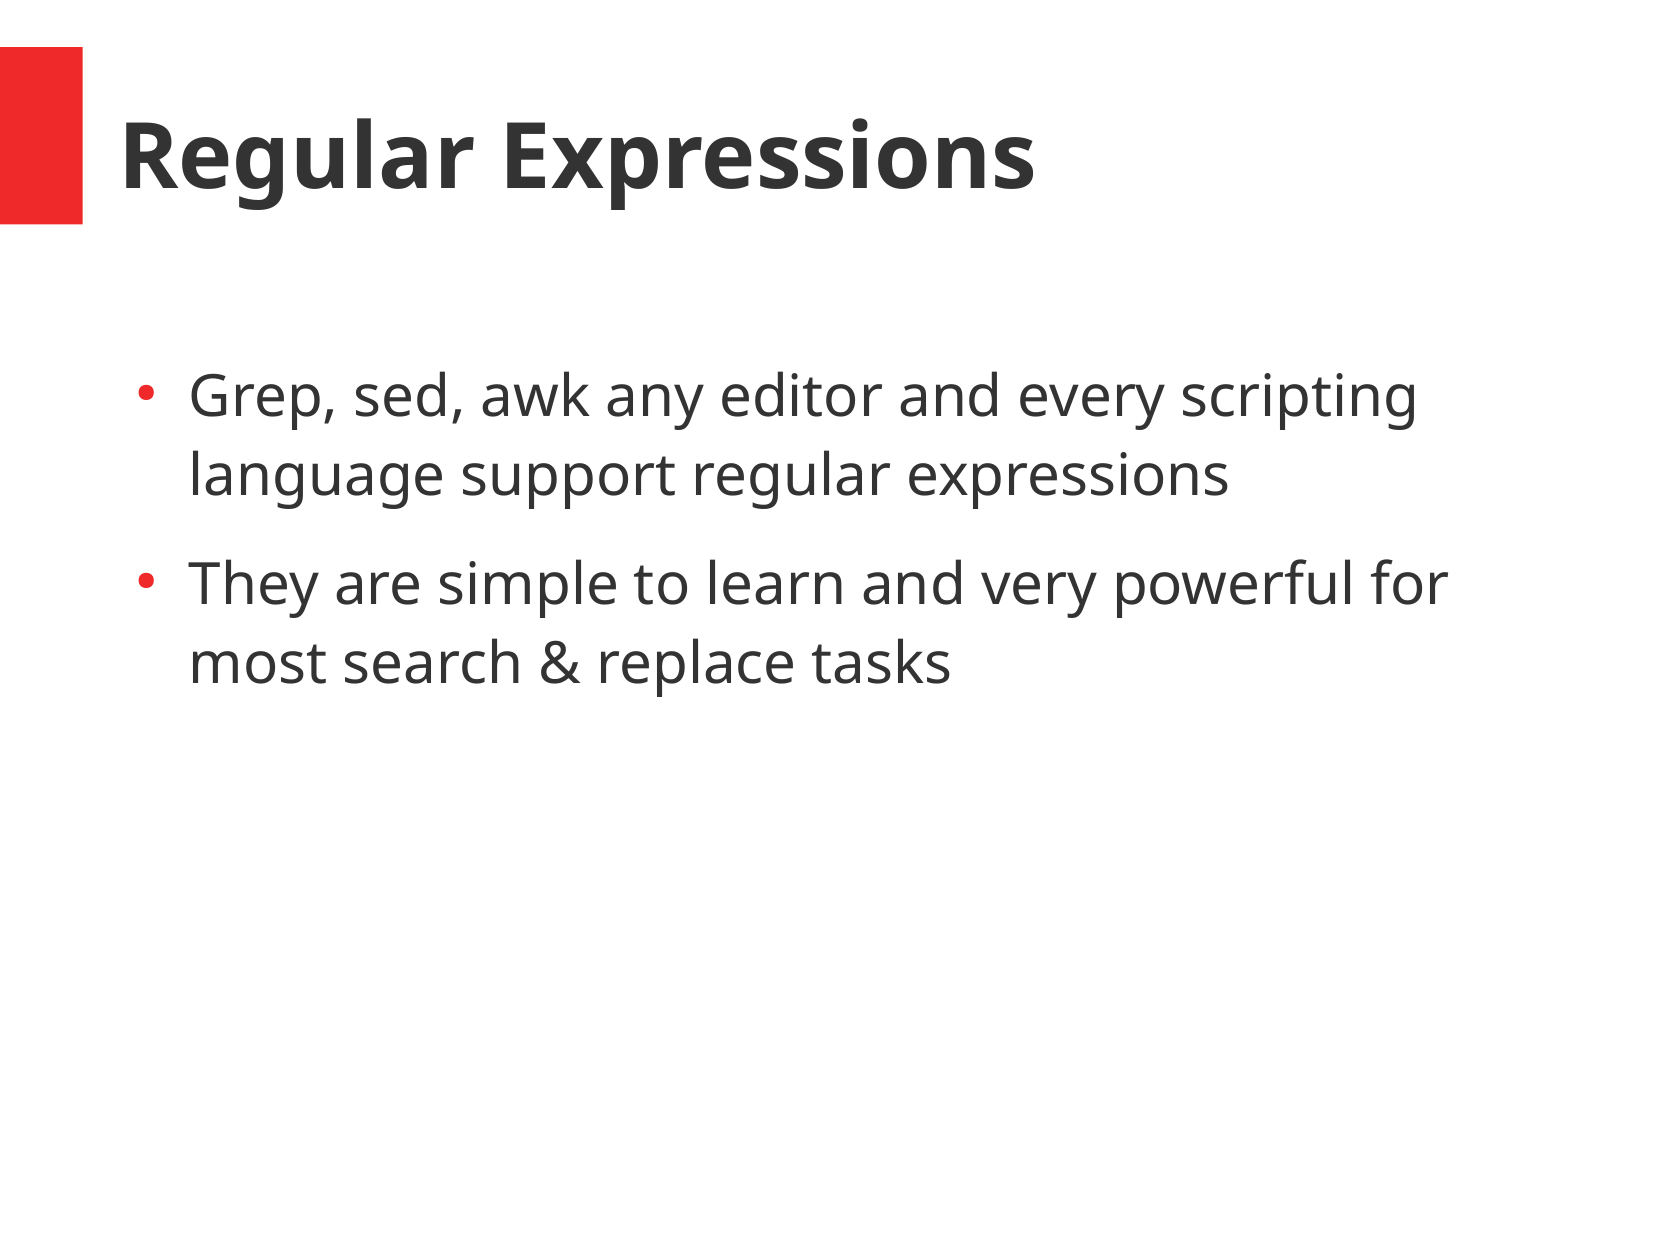

# Regular Expressions
Grep, sed, awk any editor and every scripting language support regular expressions
They are simple to learn and very powerful for most search & replace tasks